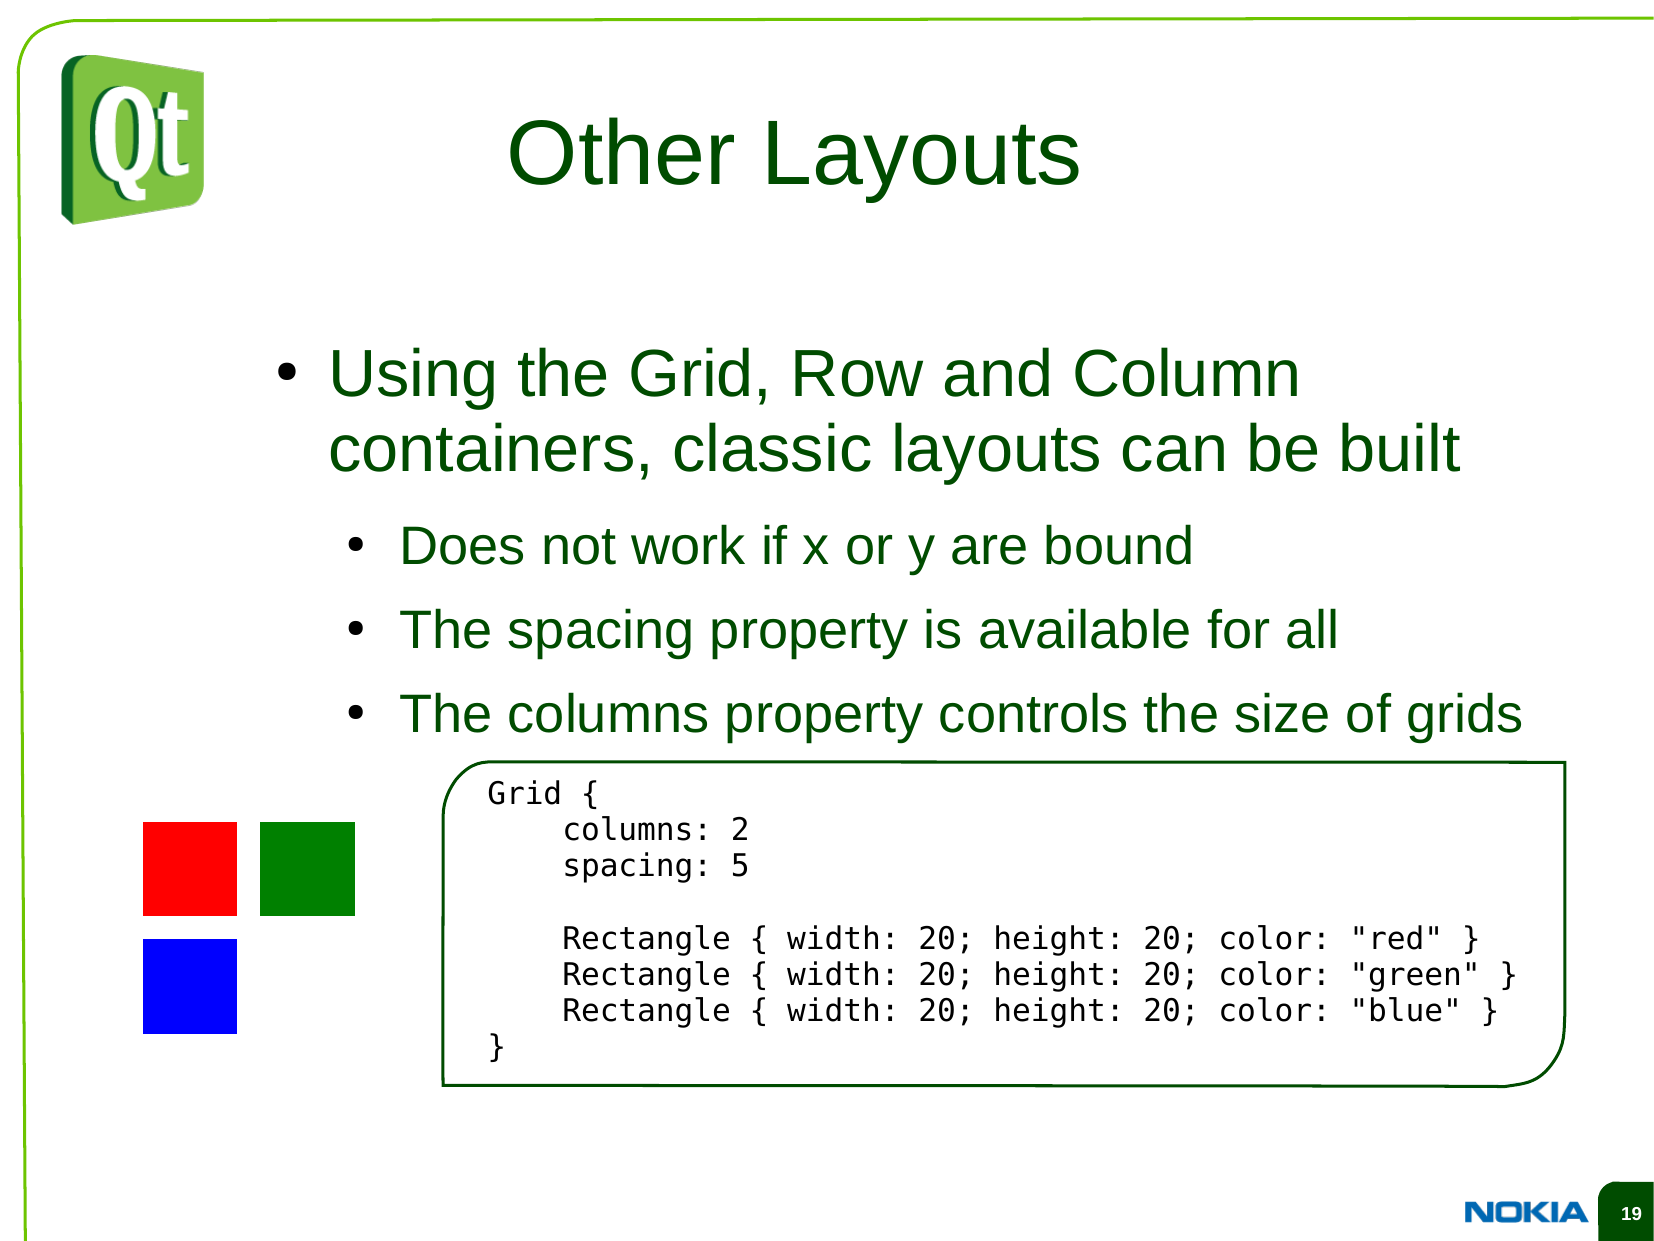

# Other Layouts
Using the Grid, Row and Column containers, classic layouts can be built
Does not work if x or y are bound
The spacing property is available for all
The columns property controls the size of grids
Grid {
 columns: 2
 spacing: 5
 Rectangle { width: 20; height: 20; color: "red" }
 Rectangle { width: 20; height: 20; color: "green" }
 Rectangle { width: 20; height: 20; color: "blue" }
}